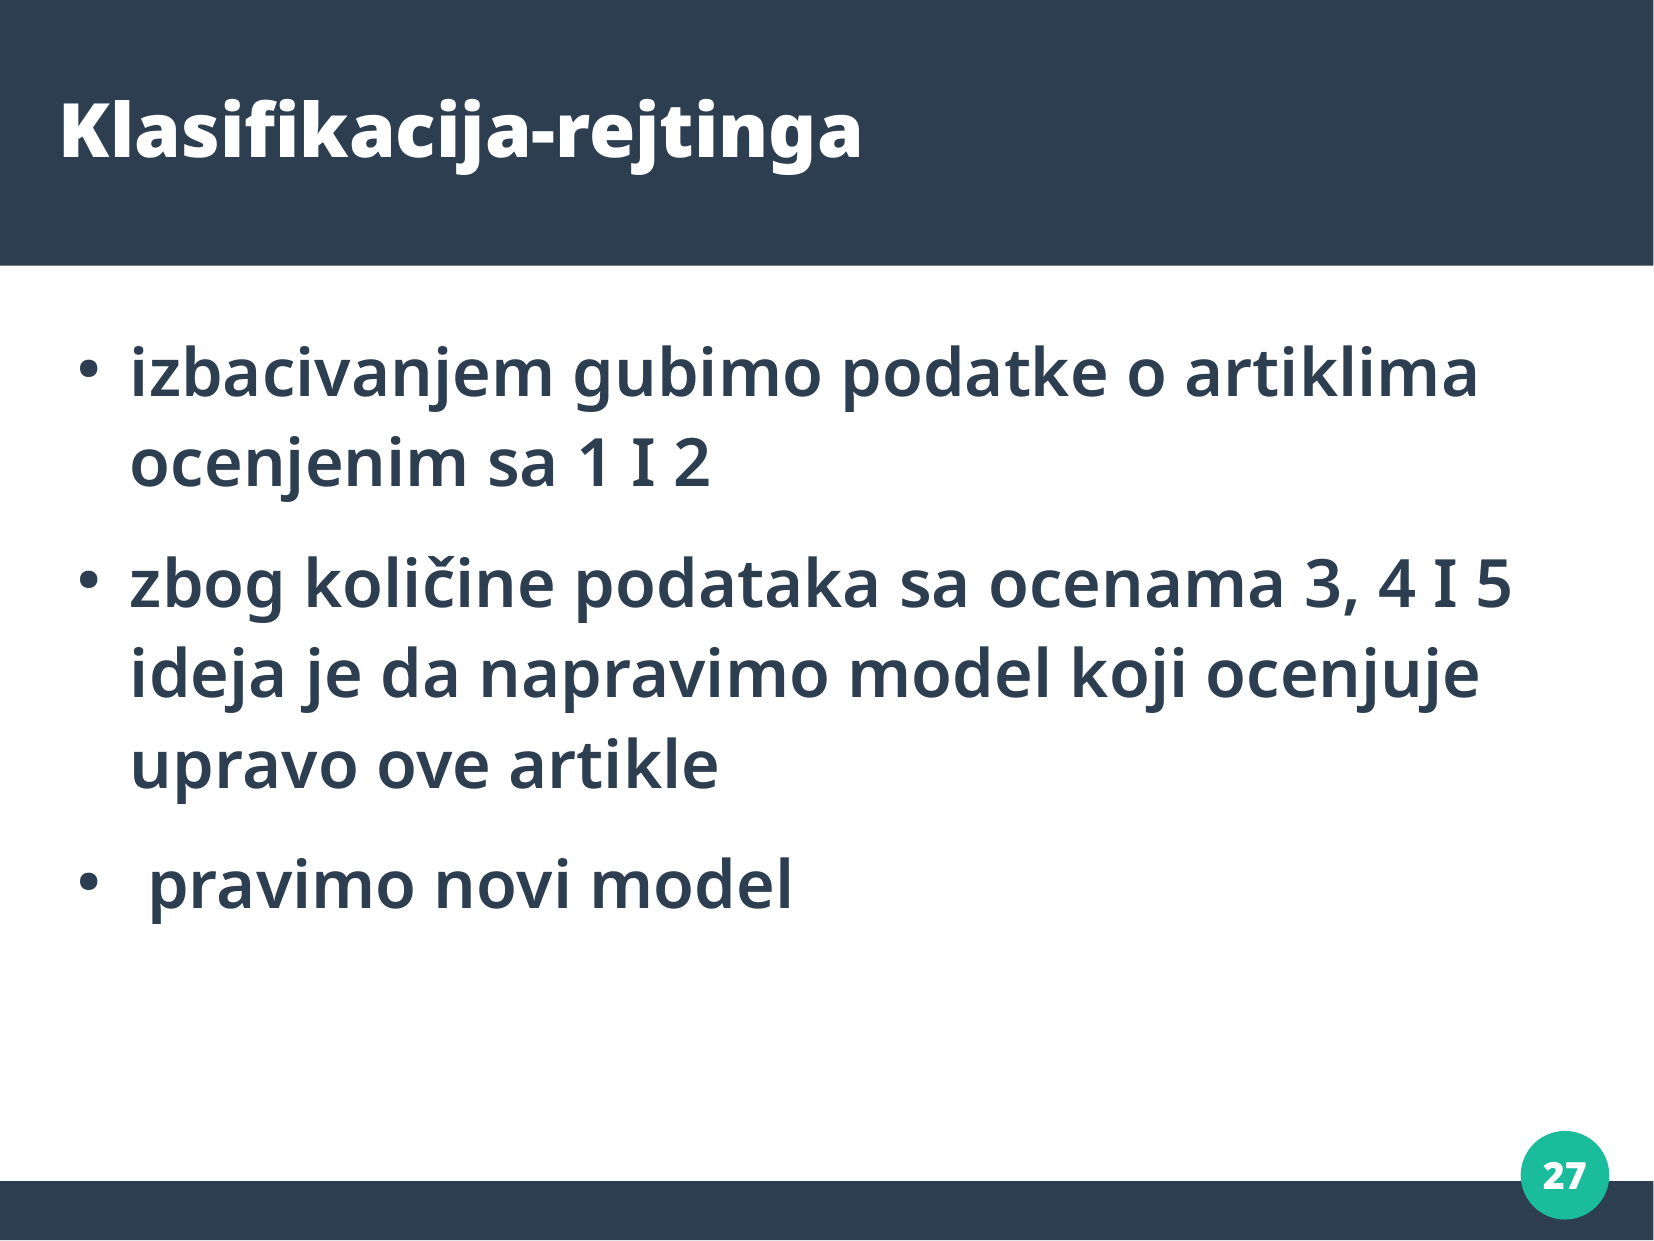

# Klasifikacija-rejtinga
izbacivanjem gubimo podatke o artiklima ocenjenim sa 1 I 2
zbog količine podataka sa ocenama 3, 4 I 5 ideja je da napravimo model koji ocenjuje upravo ove artikle
 pravimo novi model
27